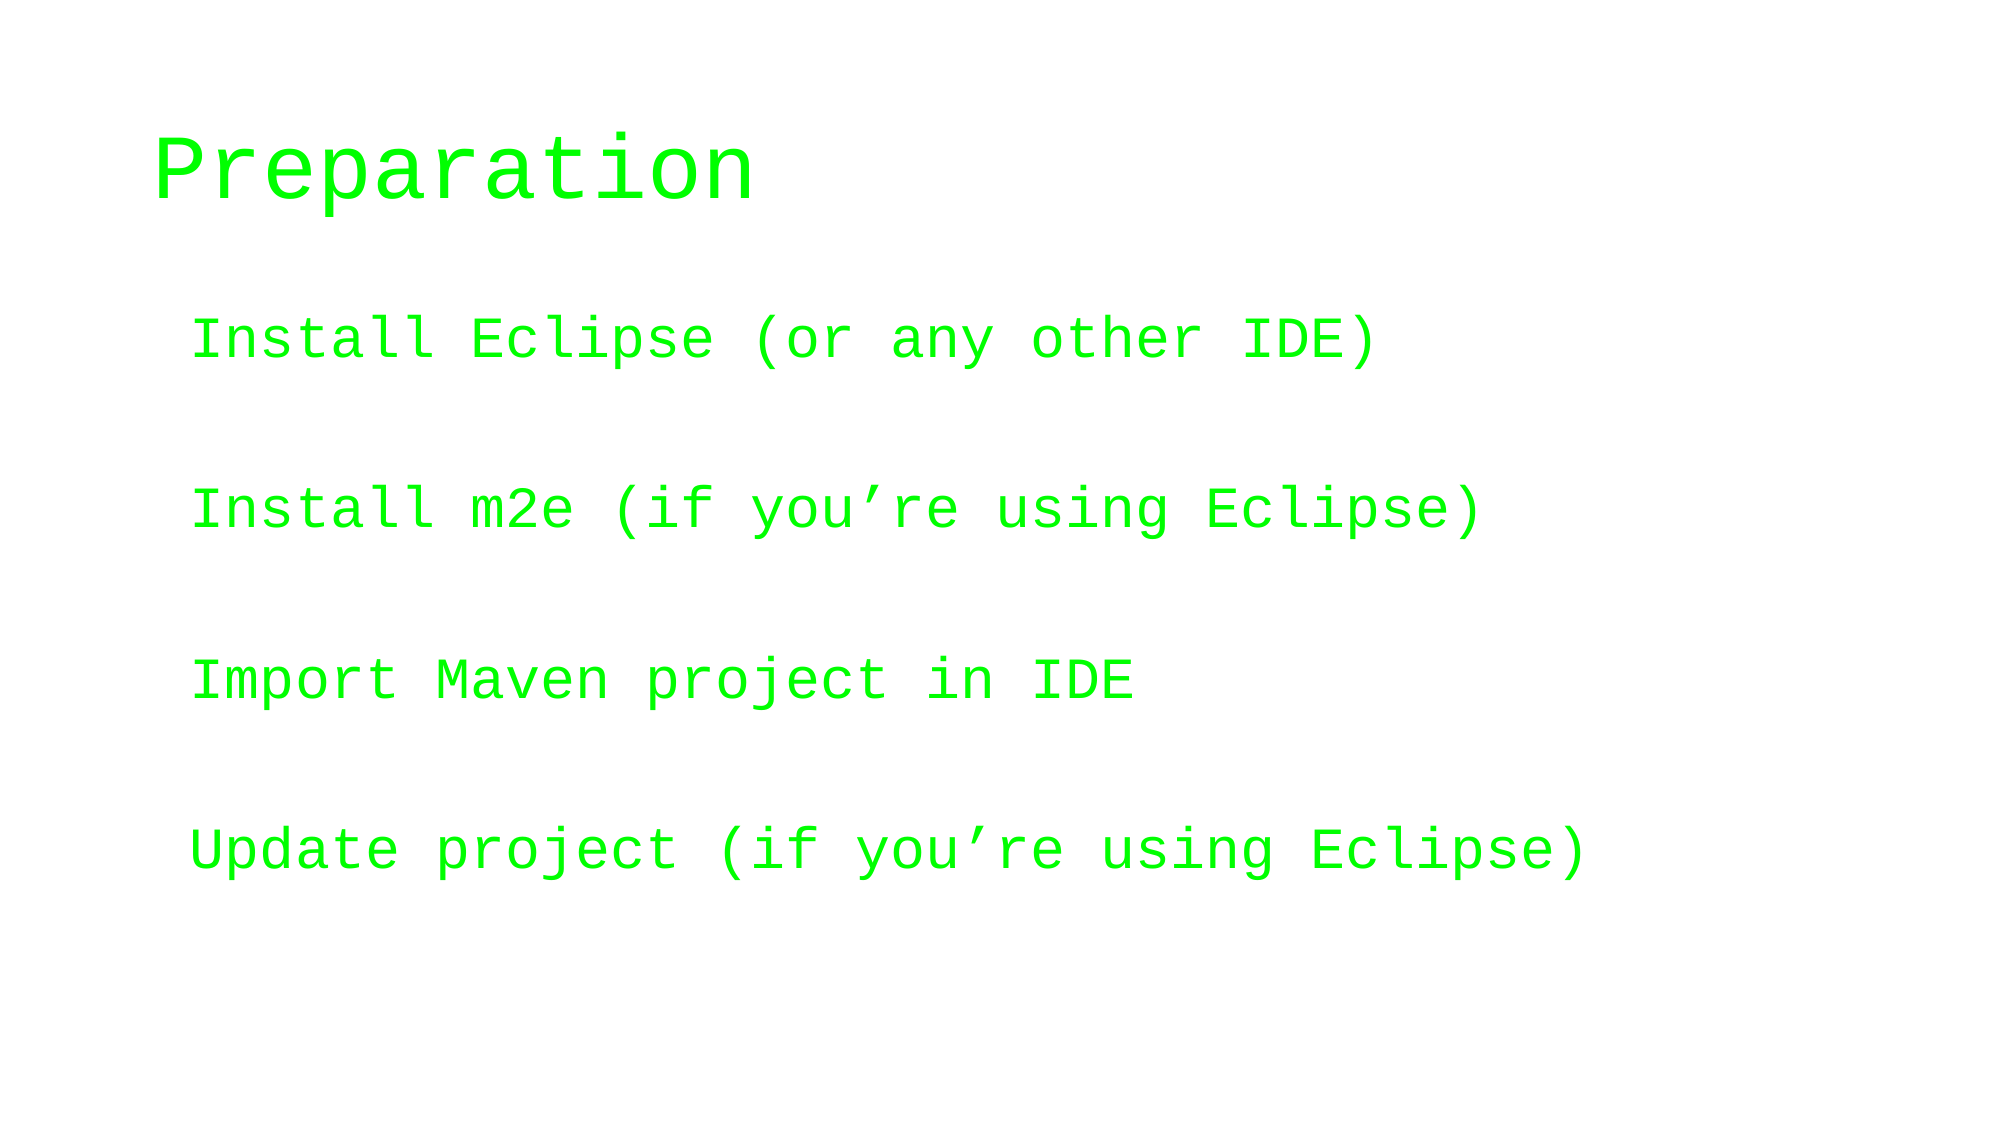

# Preparation
Install Eclipse (or any other IDE)
Install m2e (if you’re using Eclipse)
Import Maven project in IDE
Update project (if you’re using Eclipse)